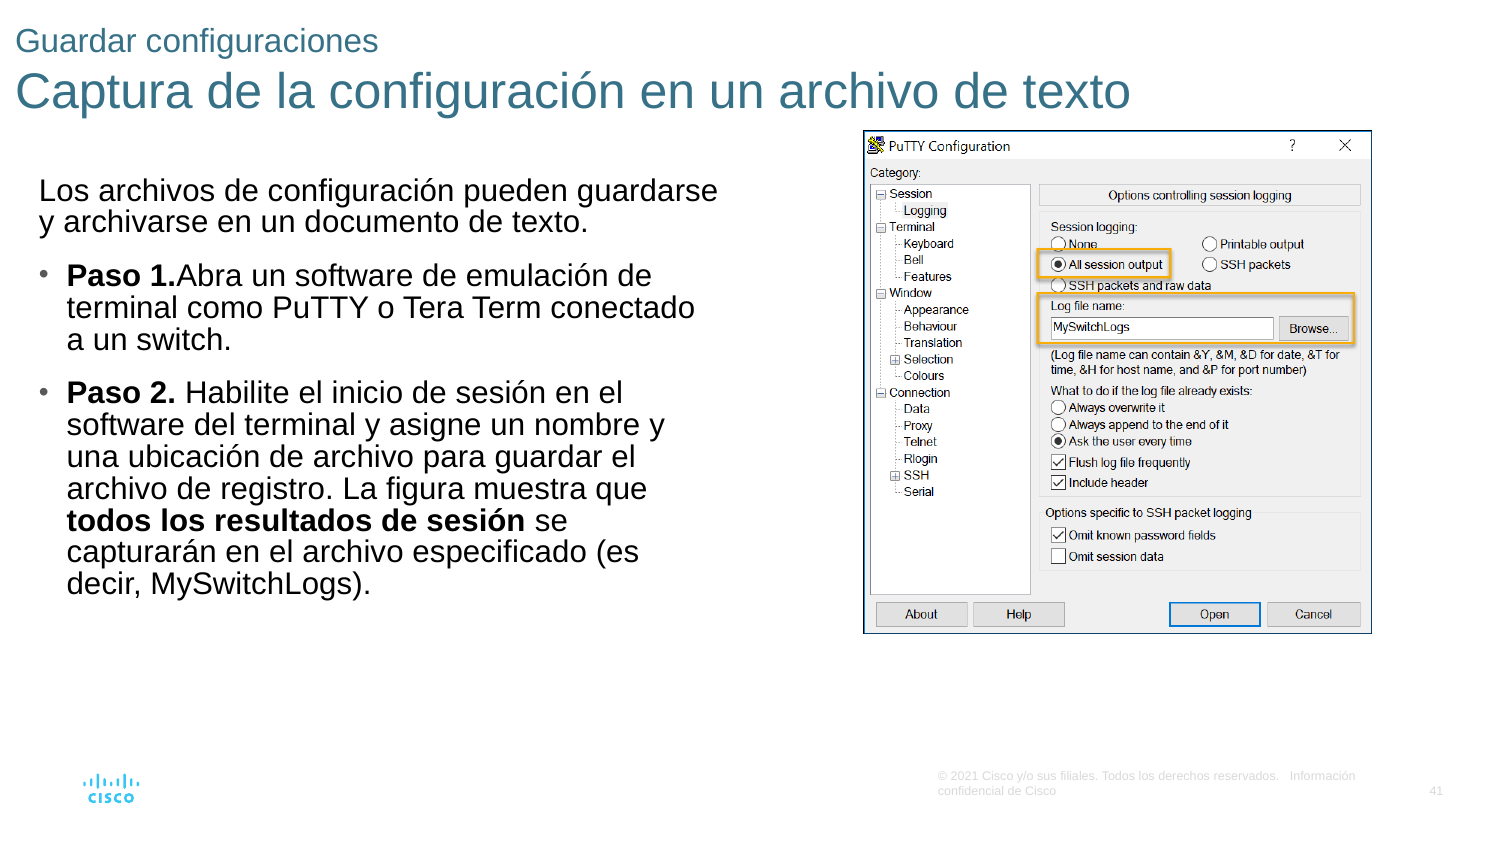

# Guardar configuraciones Captura de la configuración en un archivo de texto
Los archivos de configuración pueden guardarse y archivarse en un documento de texto.
Paso 1.Abra un software de emulación de terminal como PuTTY o Tera Term conectado a un switch.
Paso 2. Habilite el inicio de sesión en el software del terminal y asigne un nombre y una ubicación de archivo para guardar el archivo de registro. La figura muestra que todos los resultados de sesión se capturarán en el archivo especificado (es decir, MySwitchLogs).